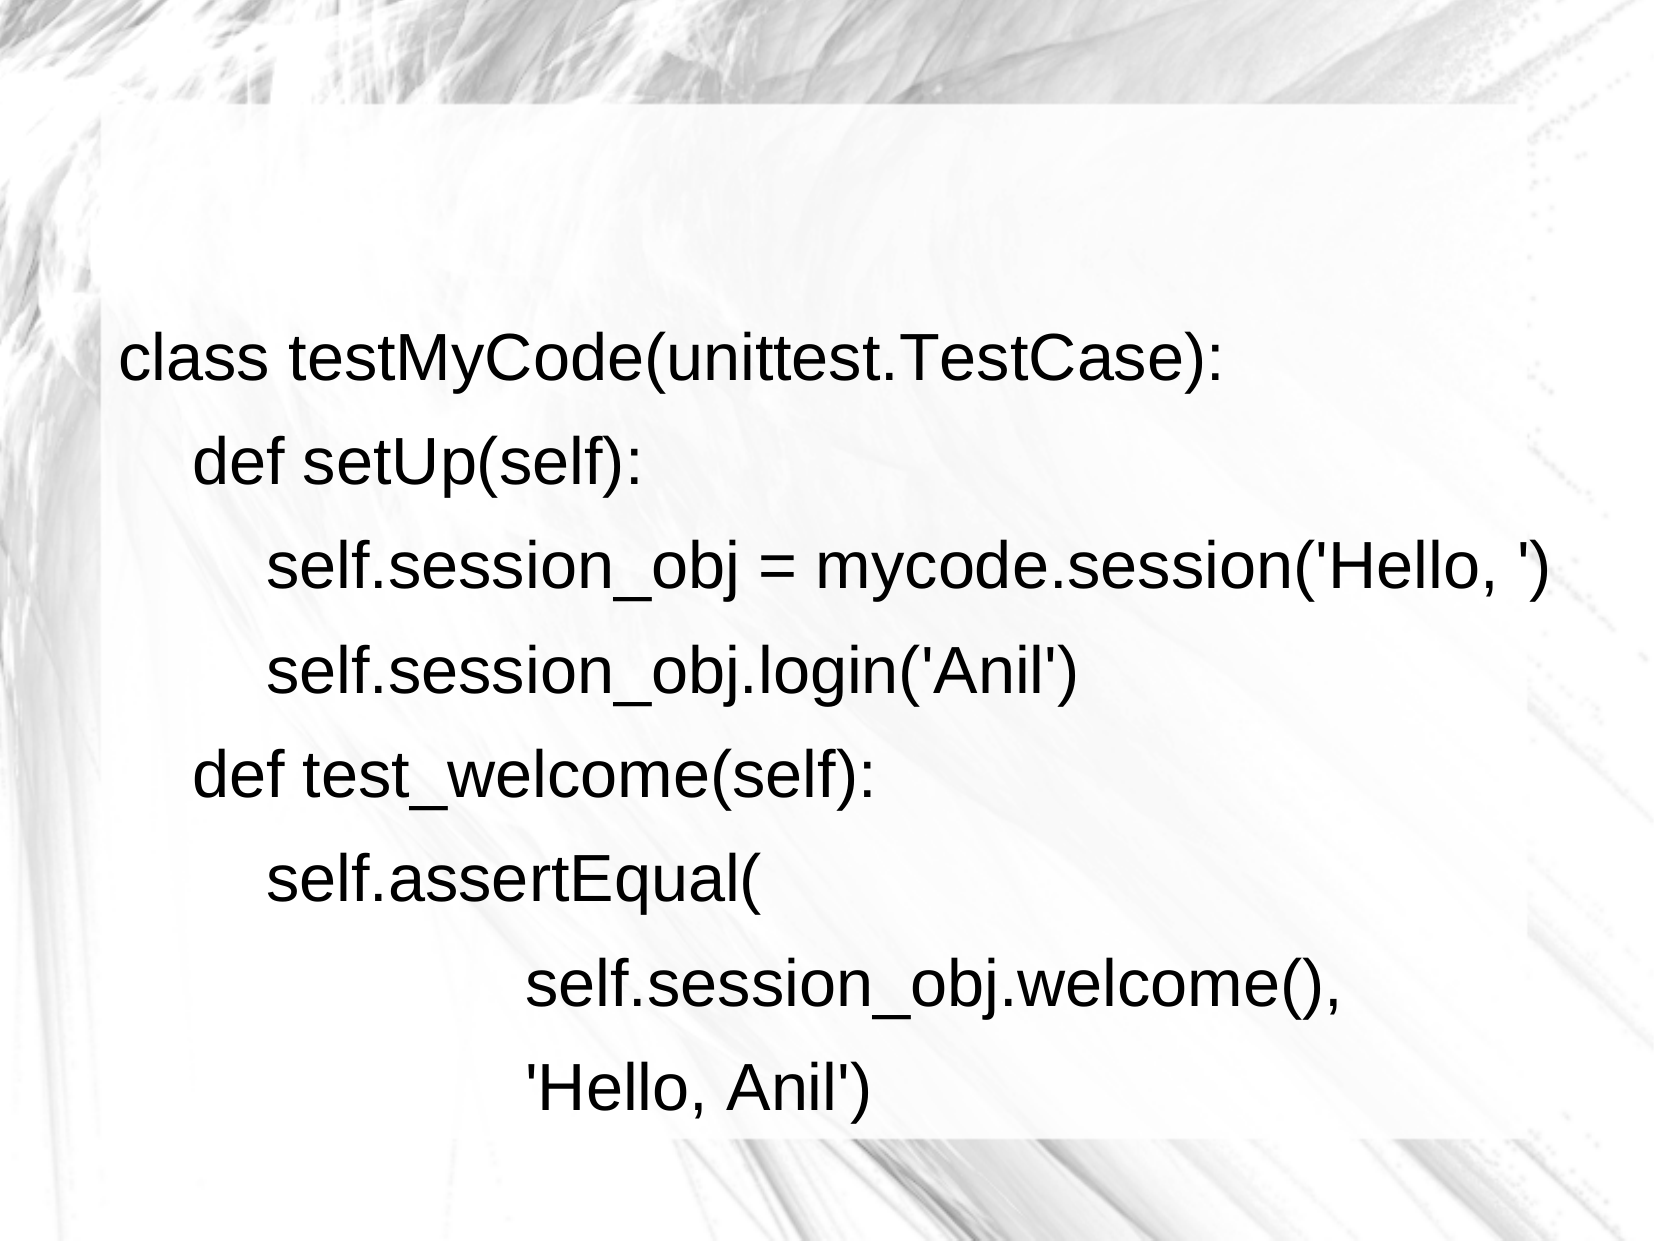

#
class testMyCode(unittest.TestCase):
 def setUp(self):
 self.session_obj = mycode.session('Hello, ')
 self.session_obj.login('Anil')
 def test_welcome(self):
 self.assertEqual(
 self.session_obj.welcome(),
 'Hello, Anil')